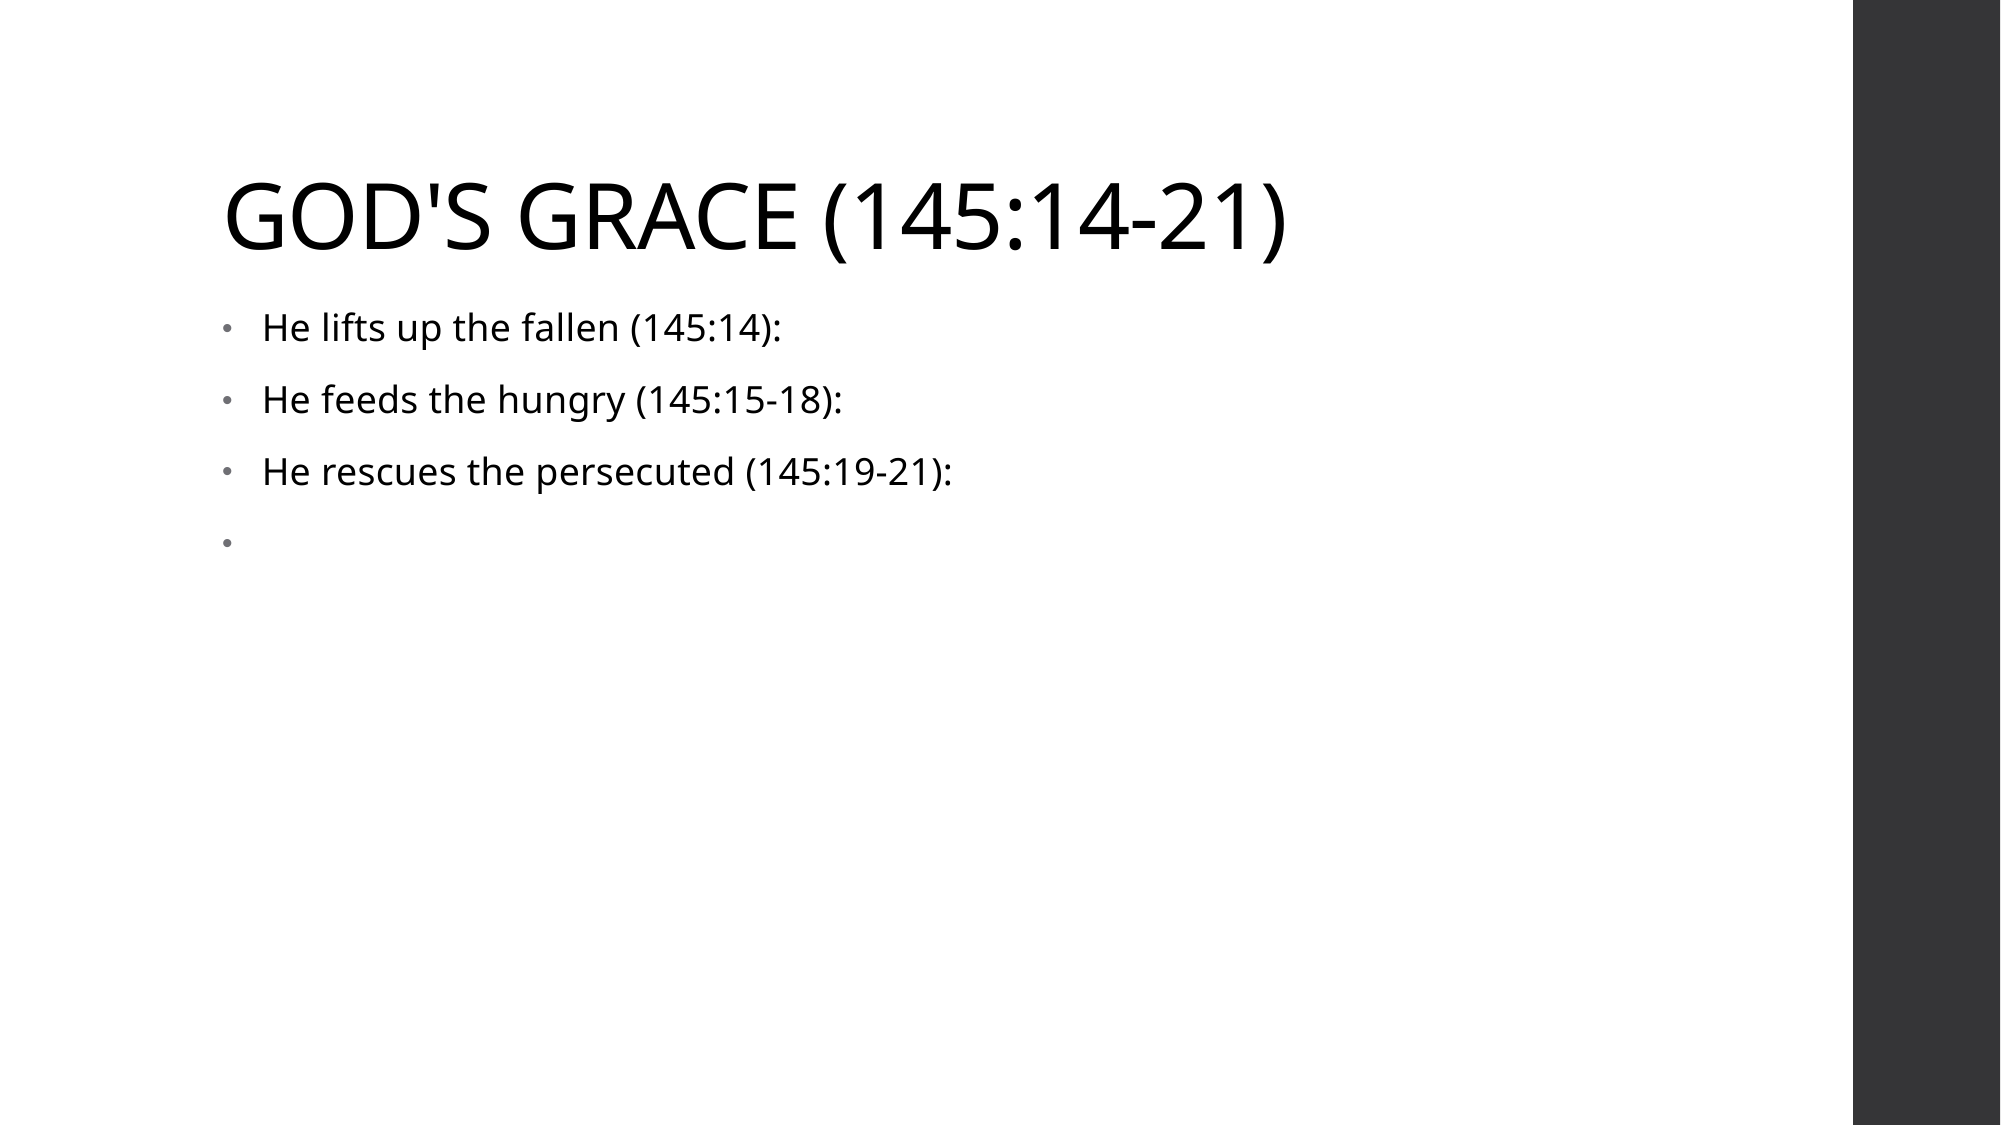

# GOD'S GRACE (145:14-21)
 He lifts up the fallen (145:14):
 He feeds the hungry (145:15-18):
 He rescues the persecuted (145:19-21):